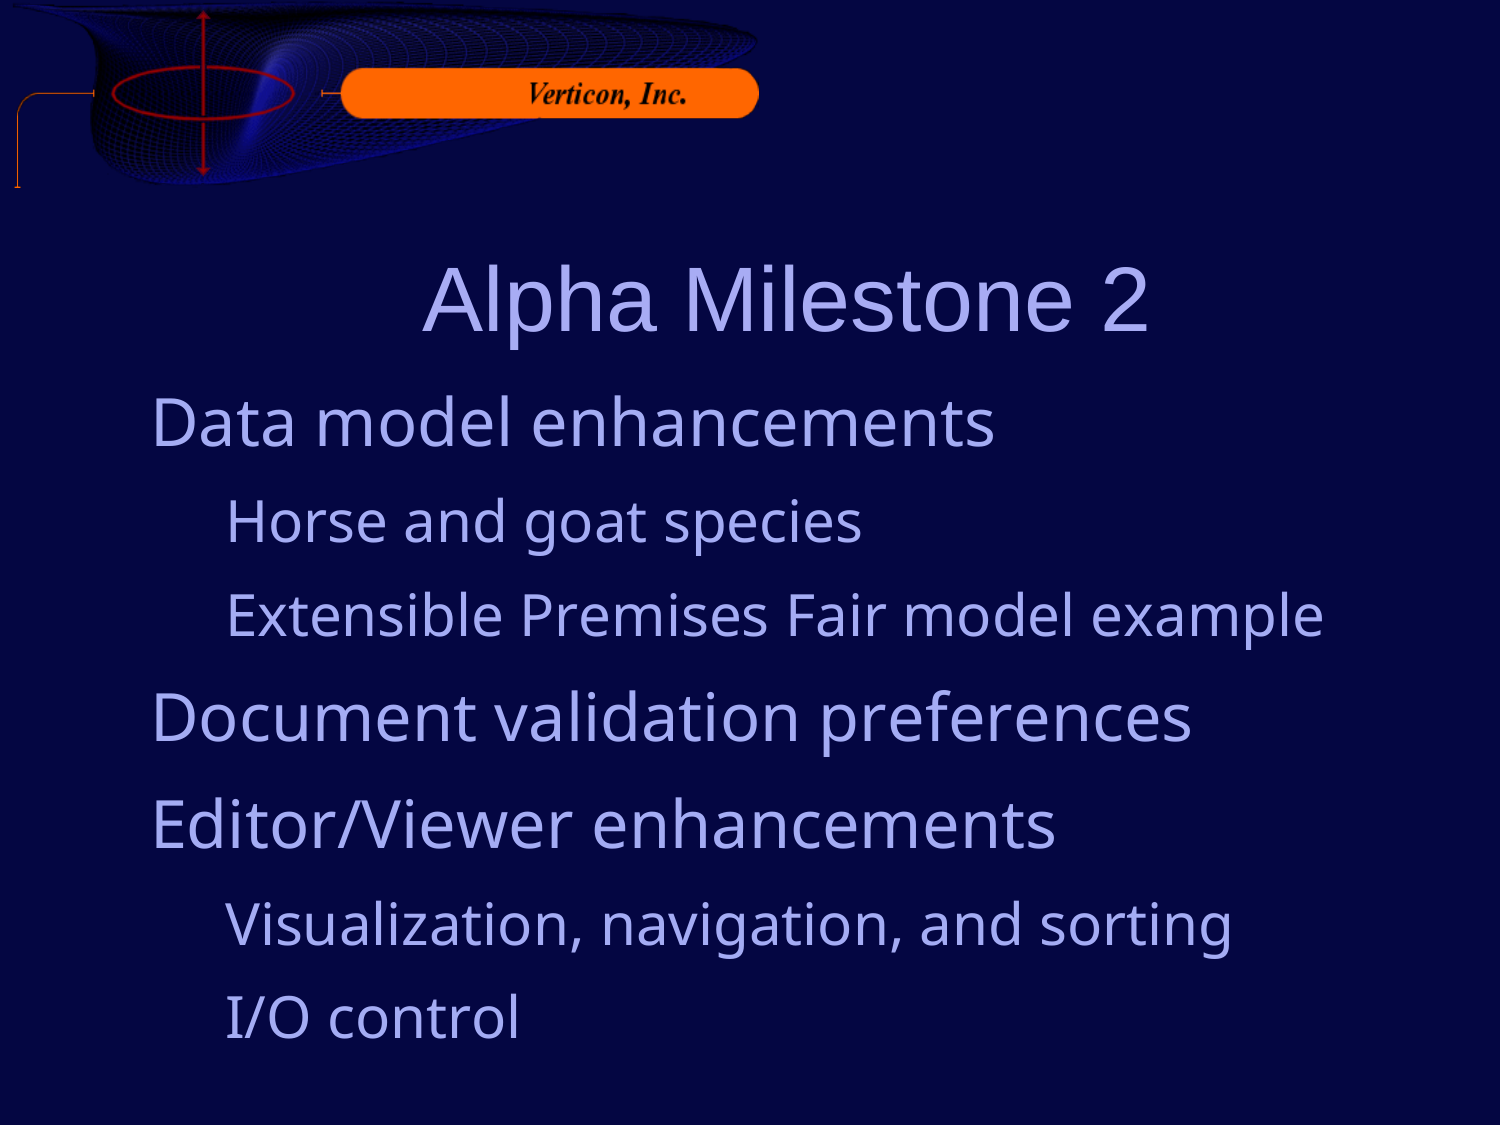

# Alpha Milestone 2
Data model enhancements
Horse and goat species
Extensible Premises Fair model example
Document validation preferences
Editor/Viewer enhancements
Visualization, navigation, and sorting
I/O control